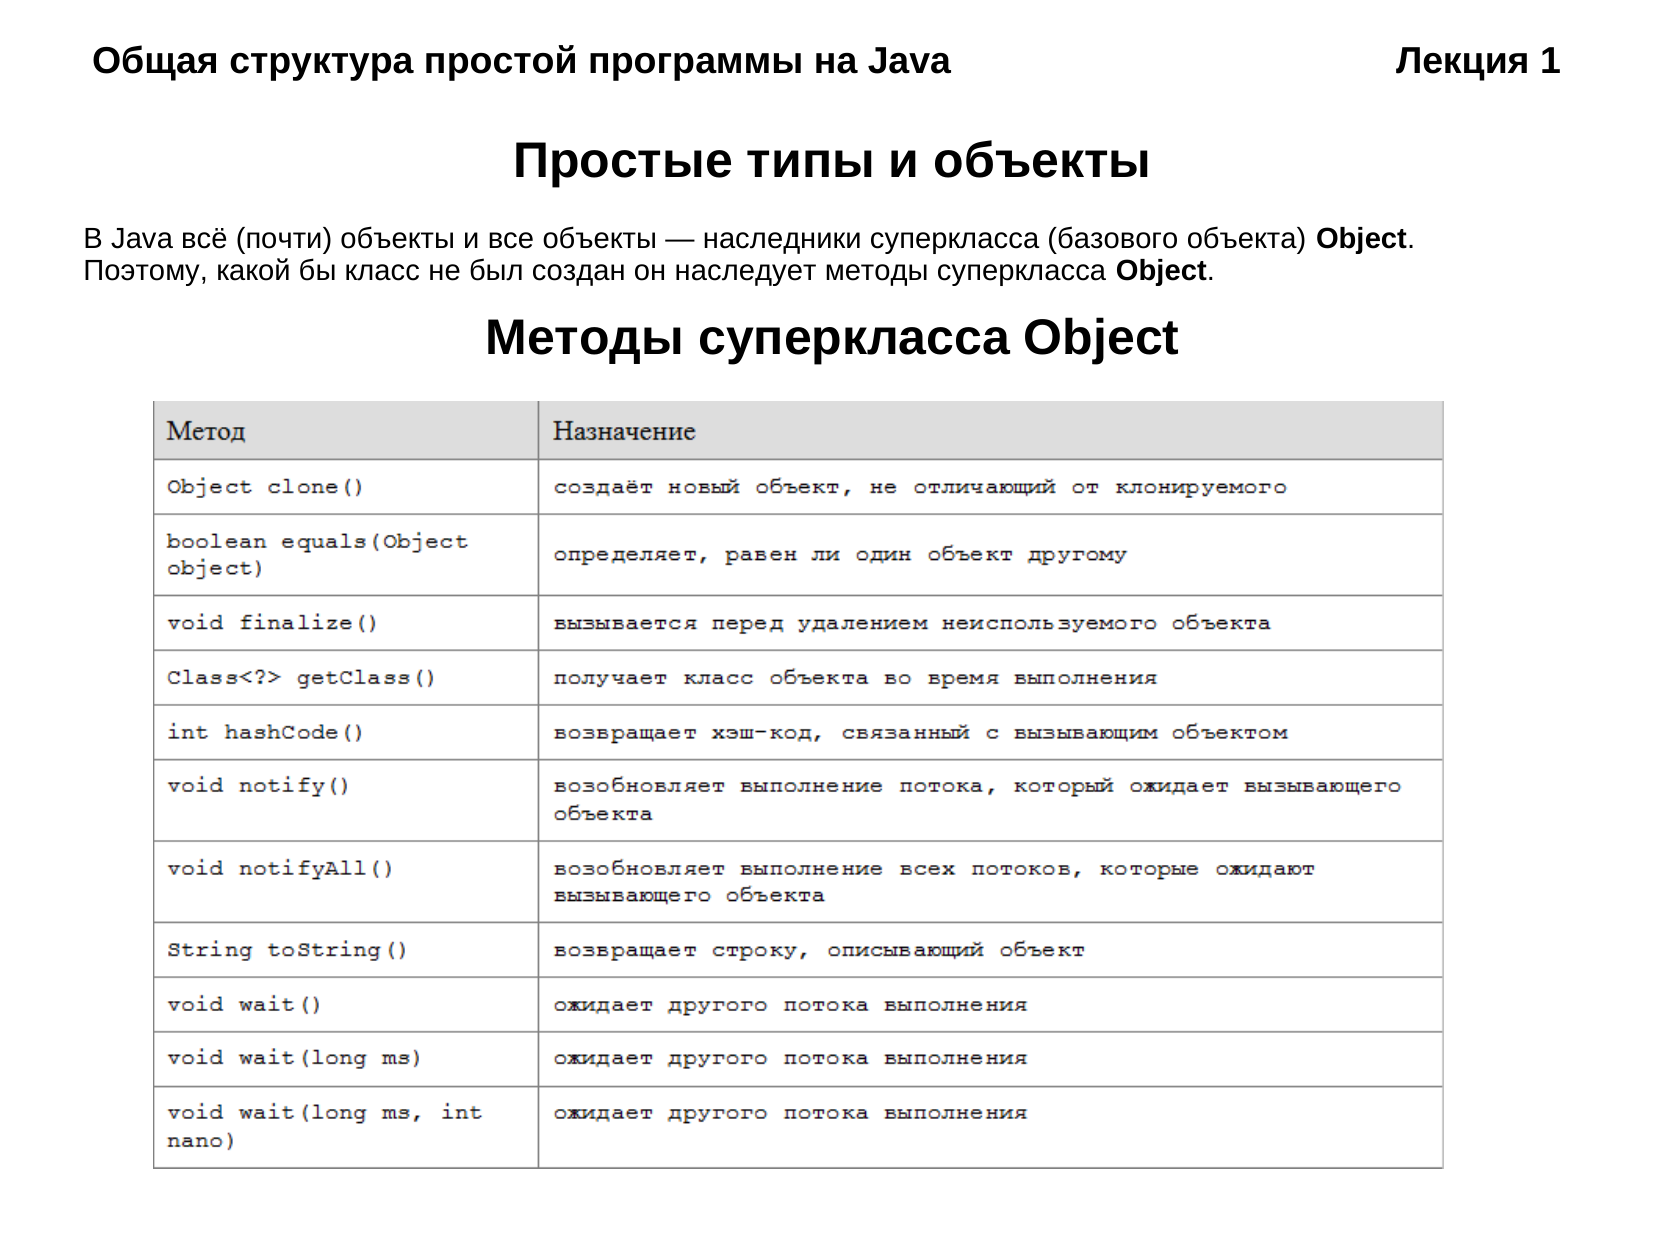

Общая структура простой программы на Java				Лекция 1
Простые типы и объекты
В Java всё (почти) объекты и все объекты — наследники суперкласса (базового объекта) Object.
Поэтому, какой бы класс не был создан он наследует методы суперкласса Object.
Методы суперкласса Object